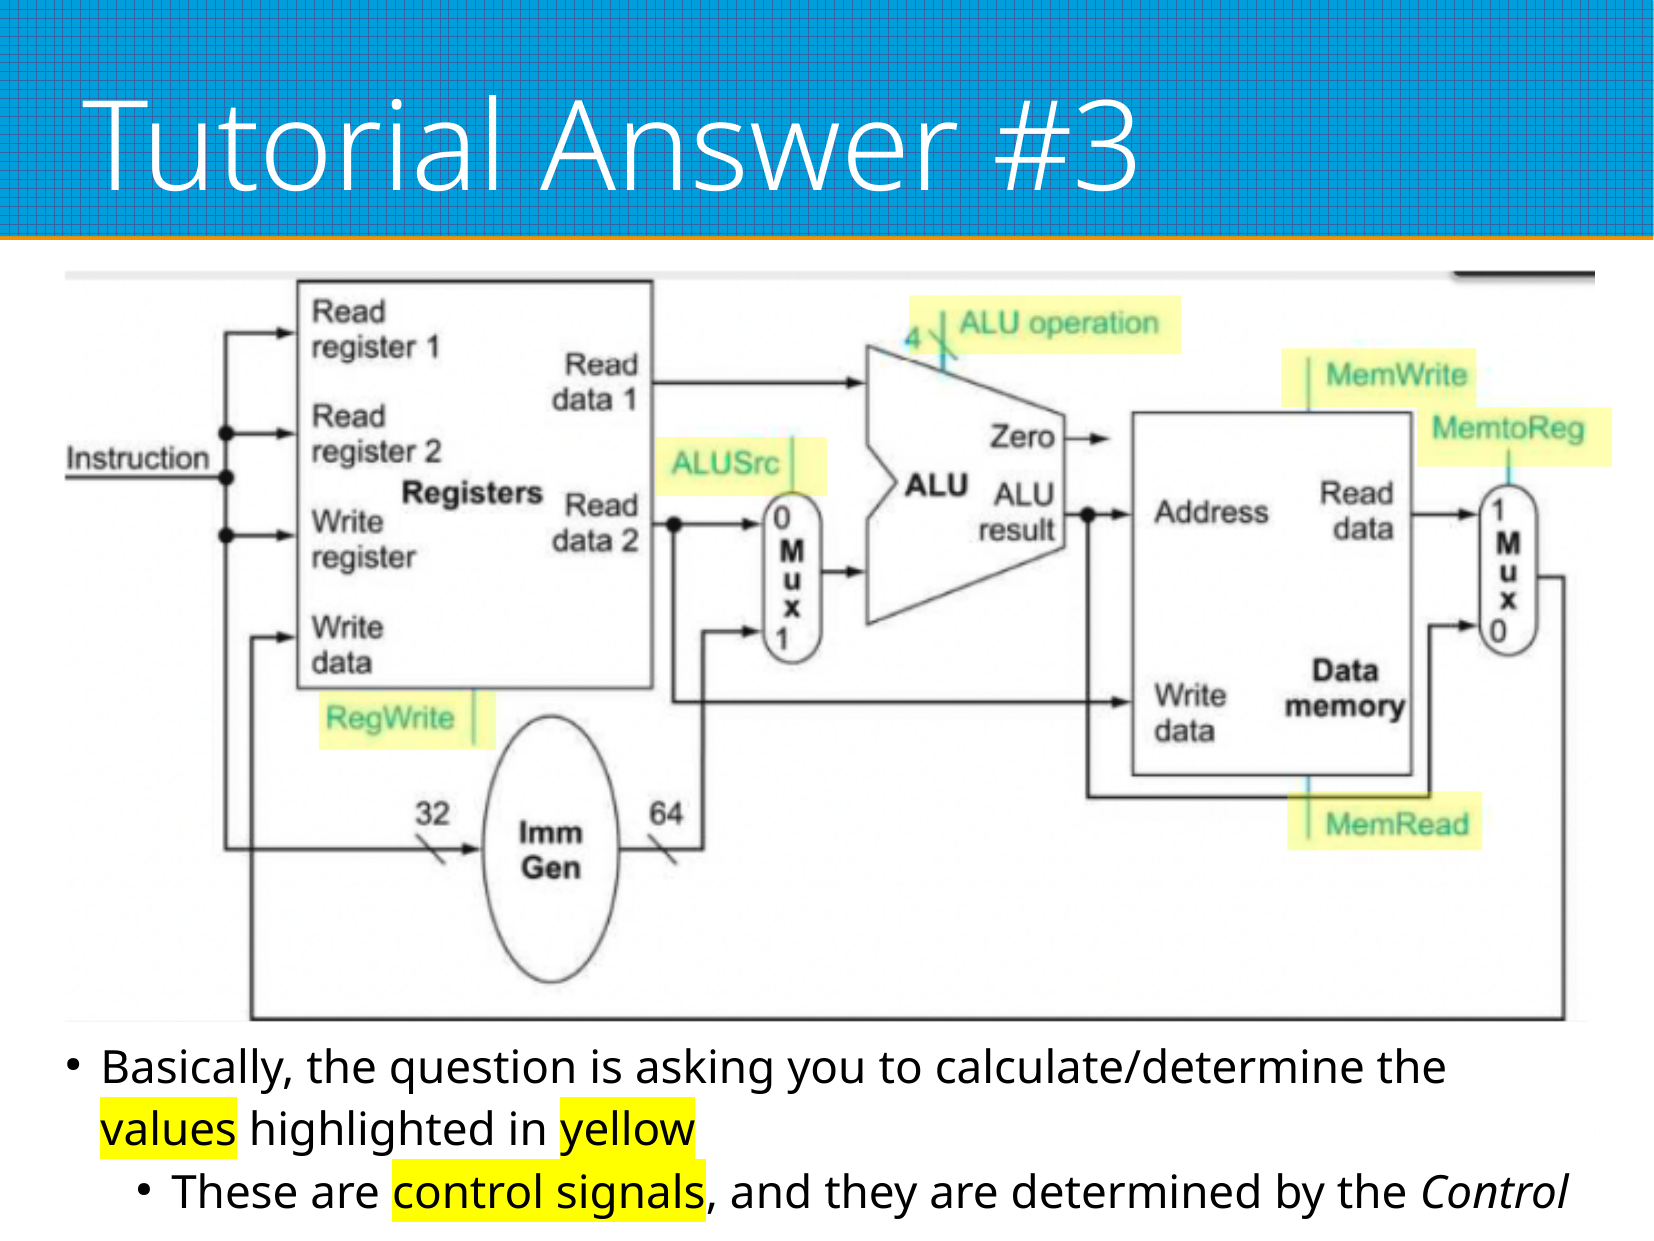

# Tutorial Answer #3
Basically, the question is asking you to calculate/determine the values highlighted in yellow
These are control signals, and they are determined by the Control